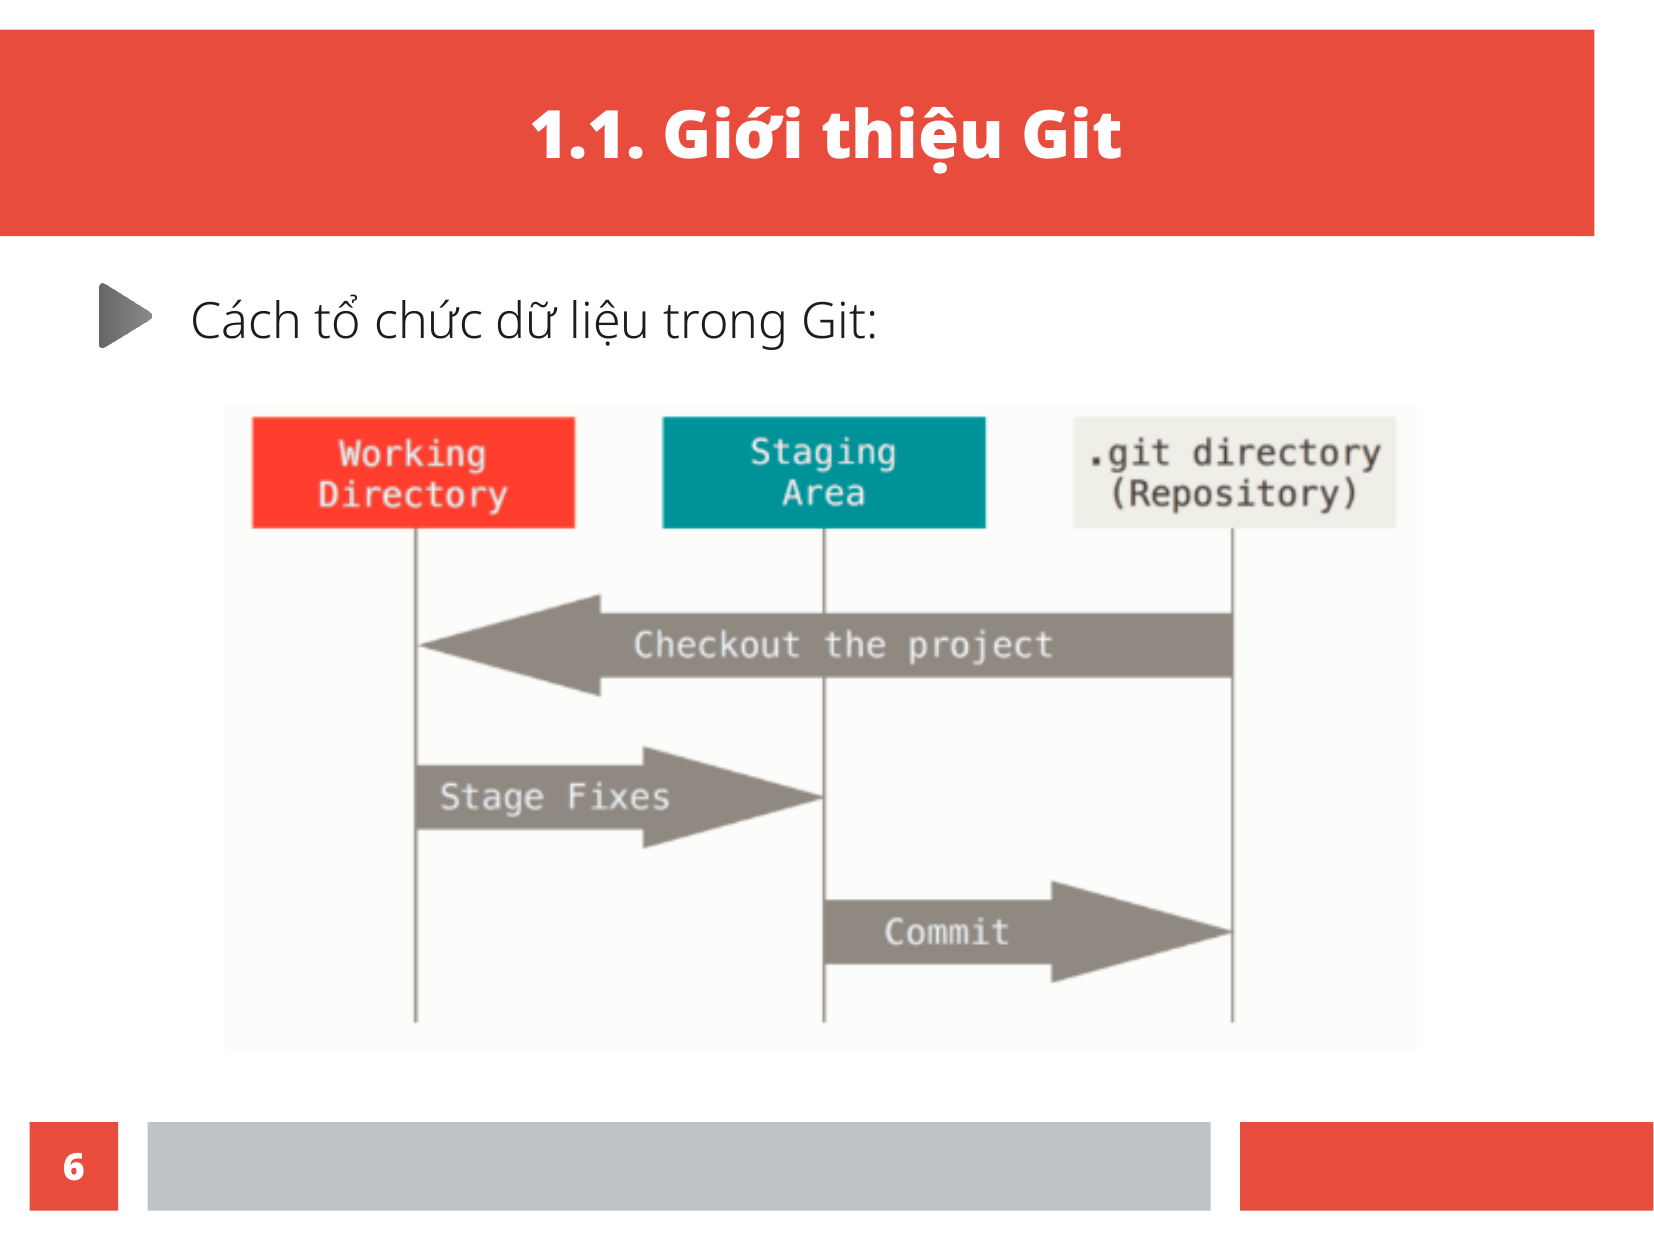

# 1.1. Giới thiệu Git
Cách tổ chức dữ liệu trong Git:
​
6